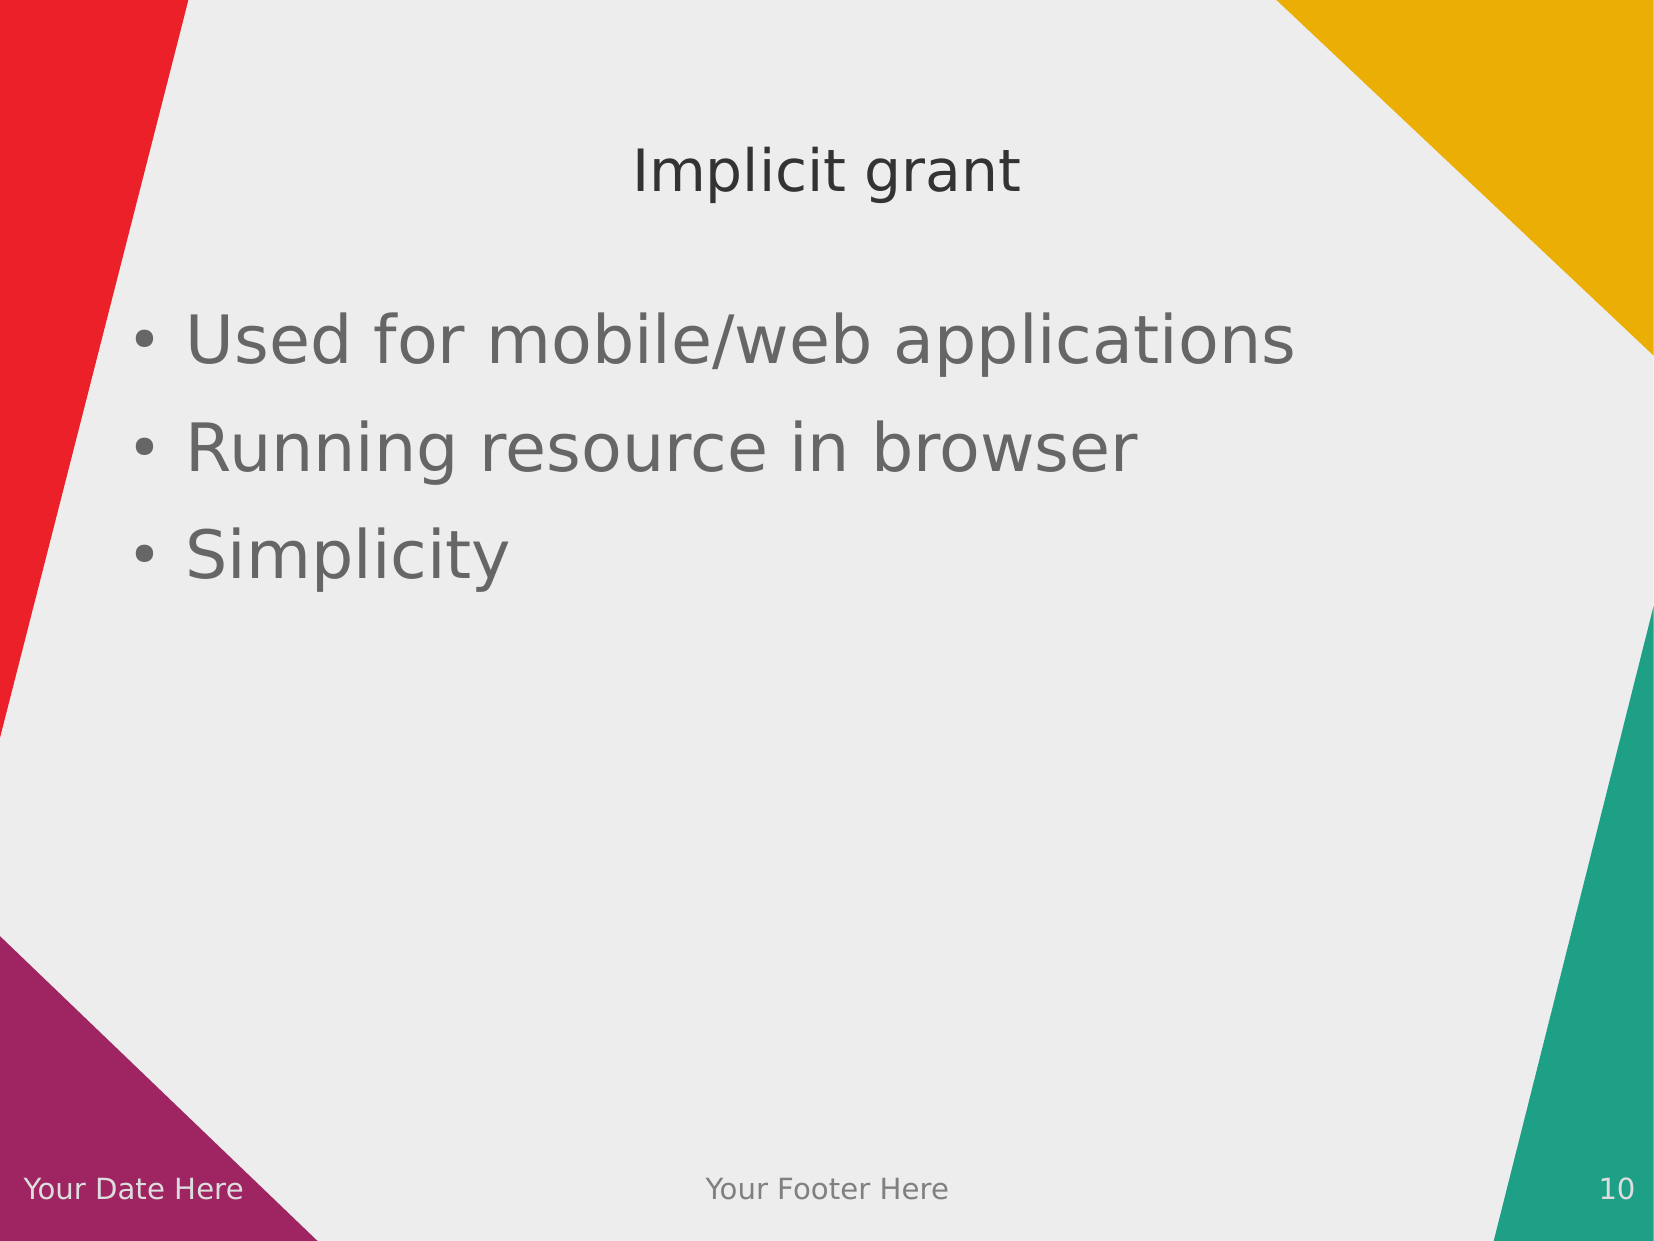

# Implicit grant
Used for mobile/web applications
Running resource in browser
Simplicity
Your Date Here
Your Footer Here
10